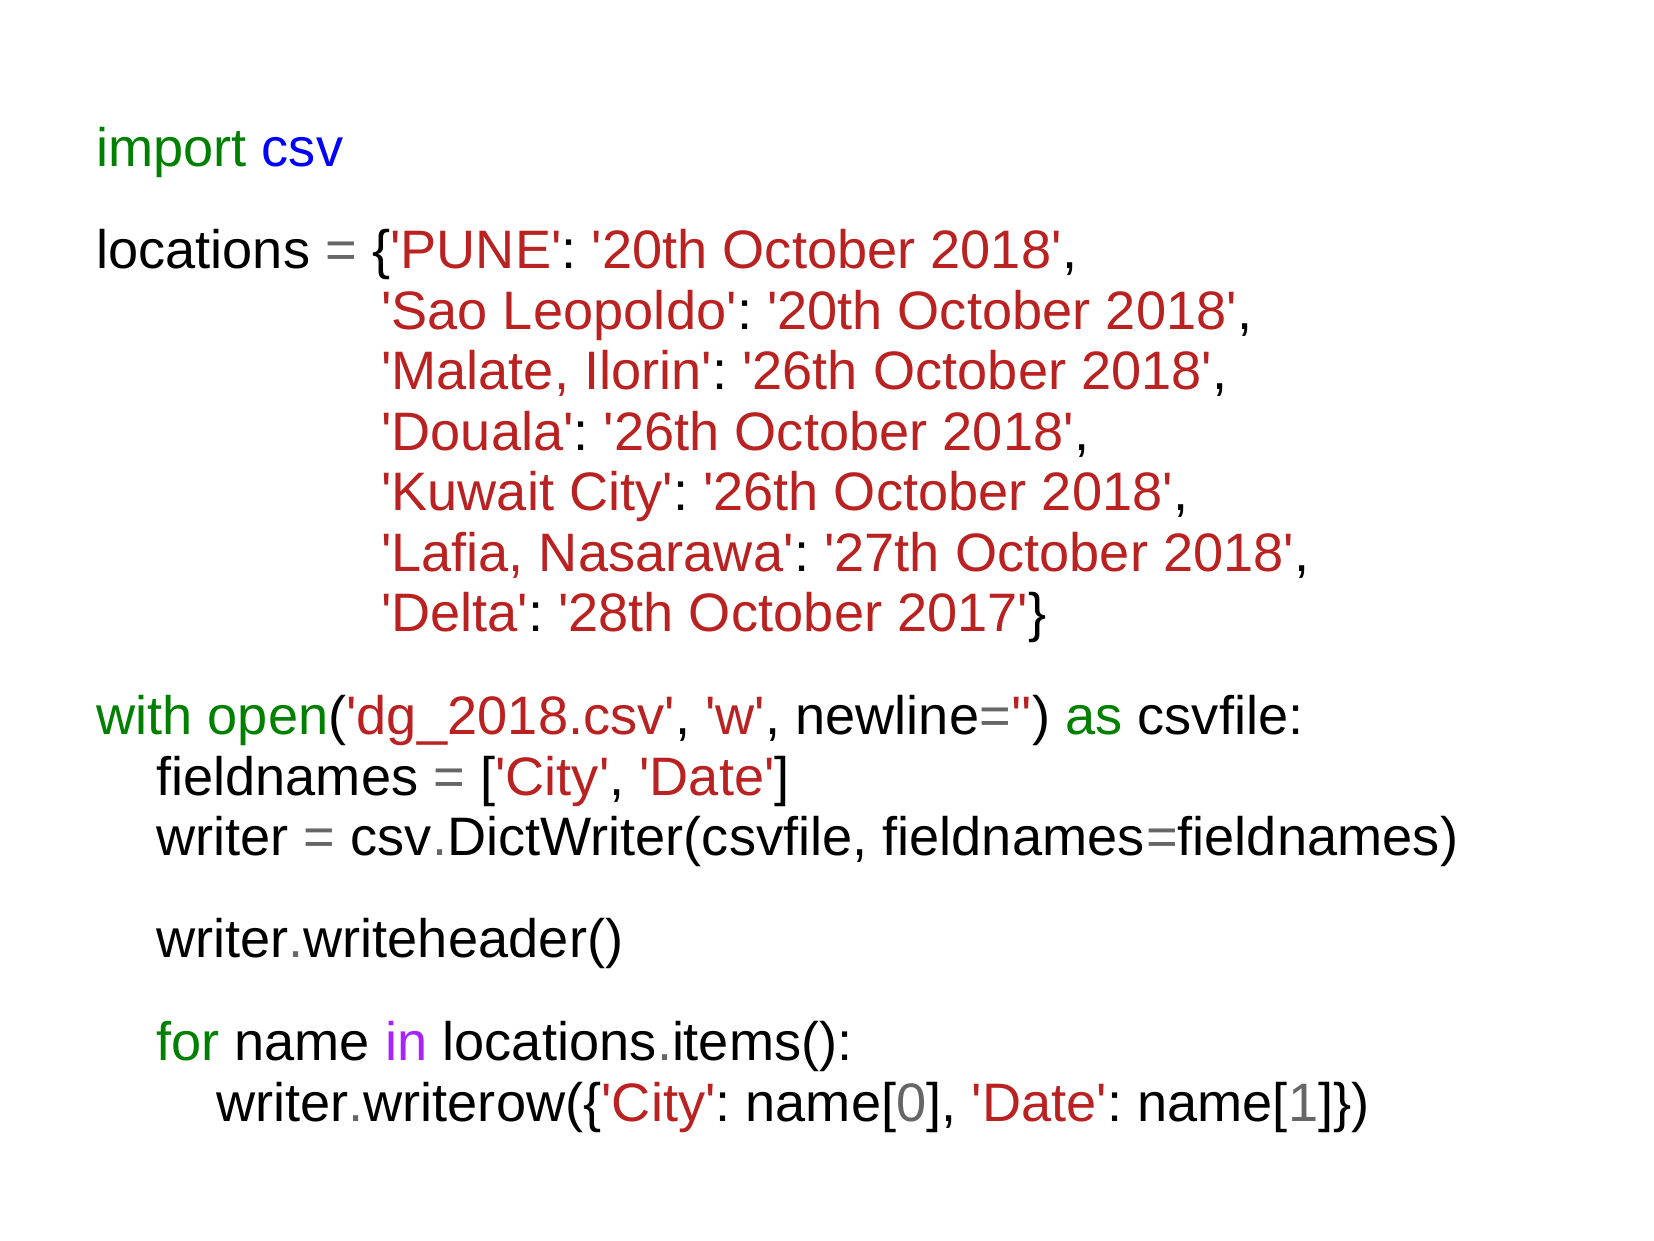

import csv
locations = {'PUNE': '20th October 2018',
 'Sao Leopoldo': '20th October 2018',
 'Malate, Ilorin': '26th October 2018',
 'Douala': '26th October 2018',
 'Kuwait City': '26th October 2018',
 'Lafia, Nasarawa': '27th October 2018',
 'Delta': '28th October 2017'}
with open('dg_2018.csv', 'w', newline='') as csvfile:
 fieldnames = ['City', 'Date']
 writer = csv.DictWriter(csvfile, fieldnames=fieldnames)
 writer.writeheader()
 for name in locations.items():
 writer.writerow({'City': name[0], 'Date': name[1]})